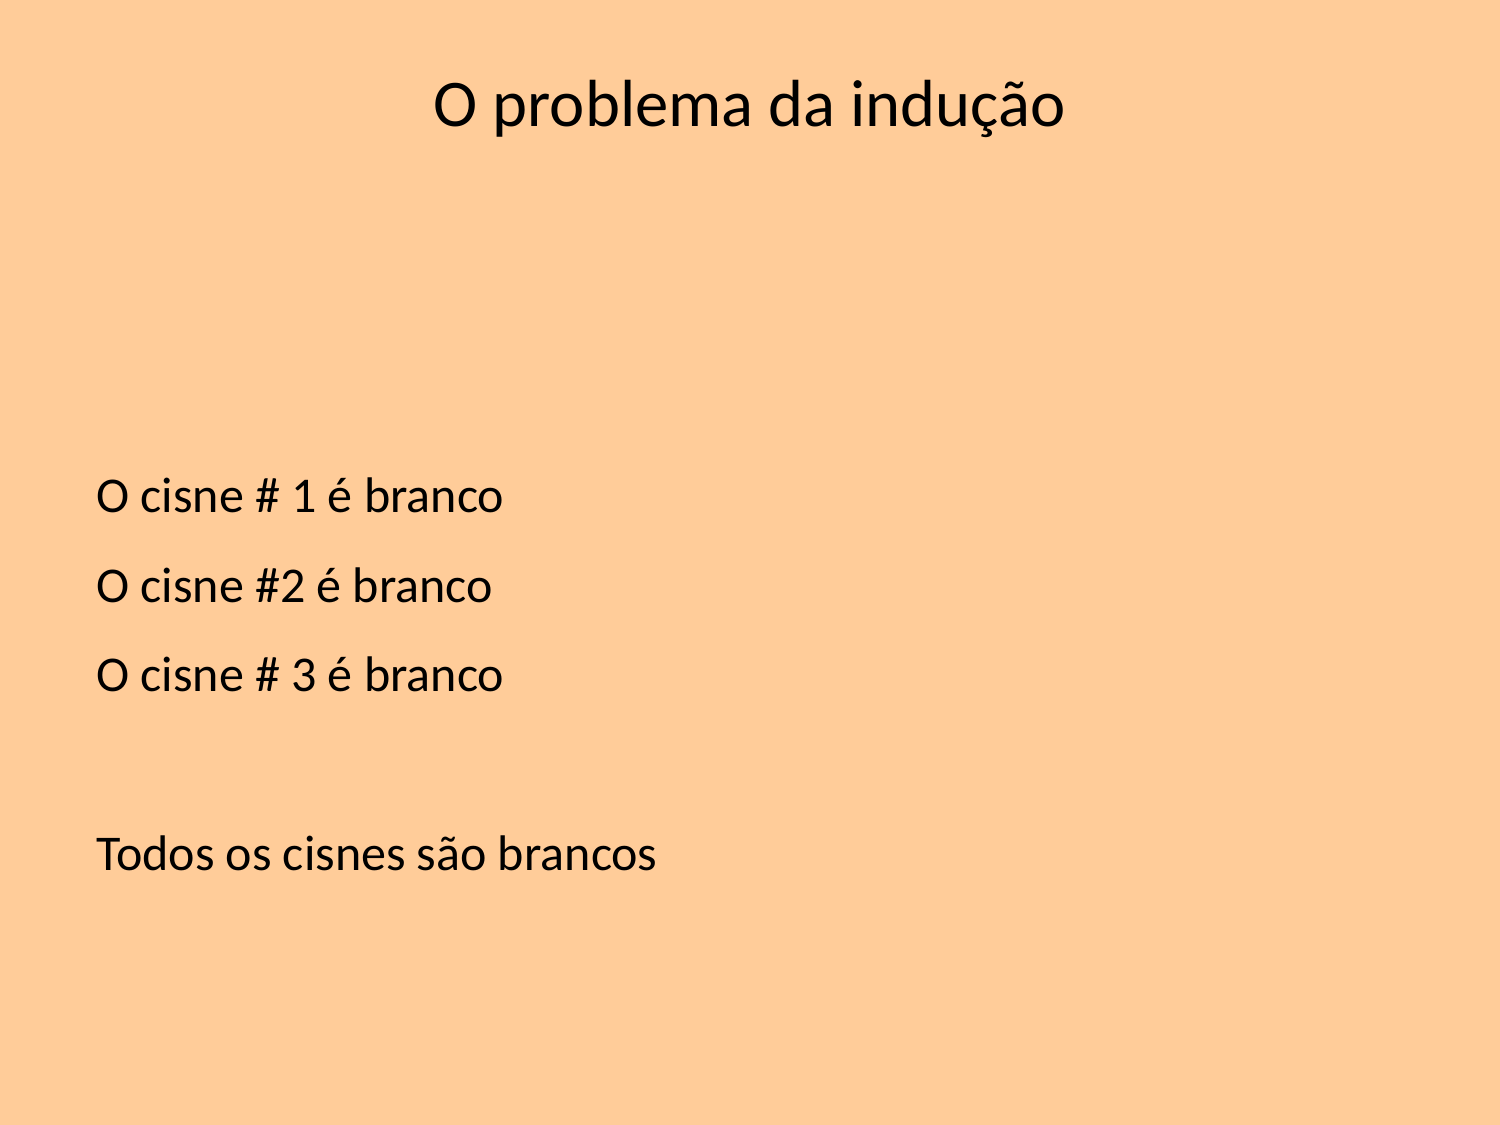

# O problema da indução
O cisne # 1 é branco
O cisne #2 é branco
O cisne # 3 é branco
Todos os cisnes são brancos